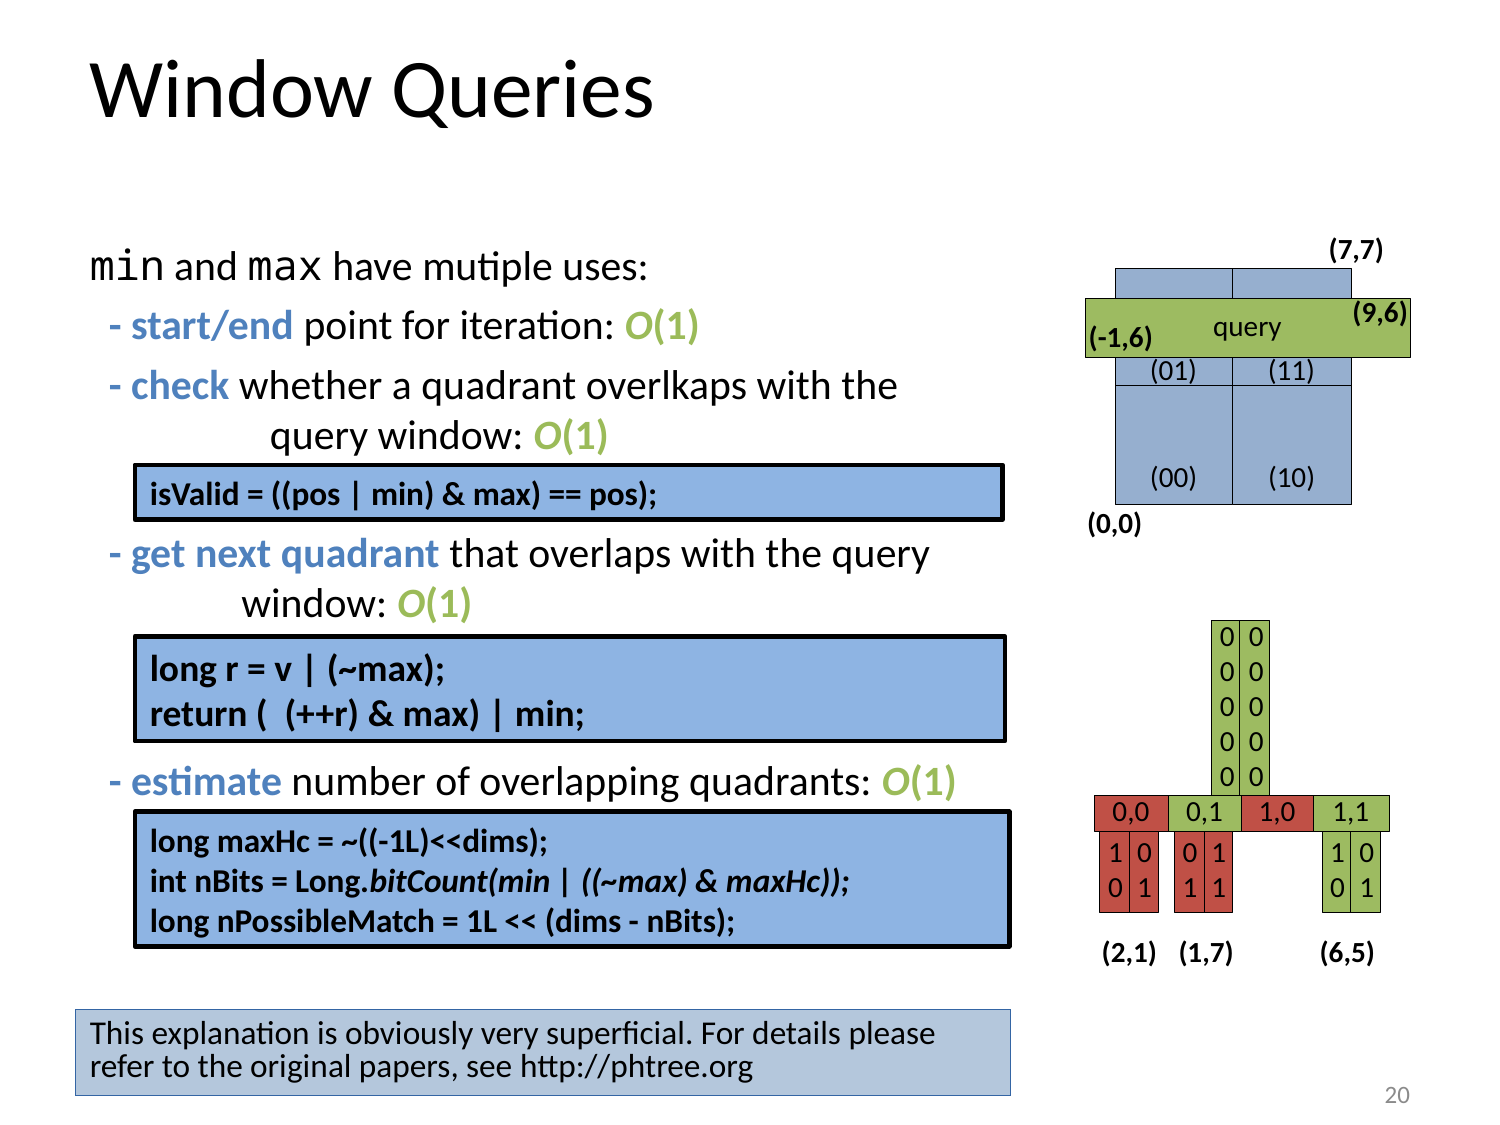

Window Queries
min and max have mutiple uses:
 - start/end point for iteration: O(1)
 - check whether a quadrant overlkaps with the
 query window: O(1)
 - get next quadrant that overlaps with the query
 window: O(1)
 - estimate number of overlapping quadrants: O(1)
isValid = ((pos | min) & max) == pos);
long r = v | (~max);
return ( (++r) & max) | min;
long maxHc = ~((-1L)<<dims);
int nBits = Long.bitCount(min | ((~max) & maxHc));
long nPossibleMatch = 1L << (dims - nBits);
This explanation is obviously very superficial. For details please refer to the original papers, see http://phtree.org